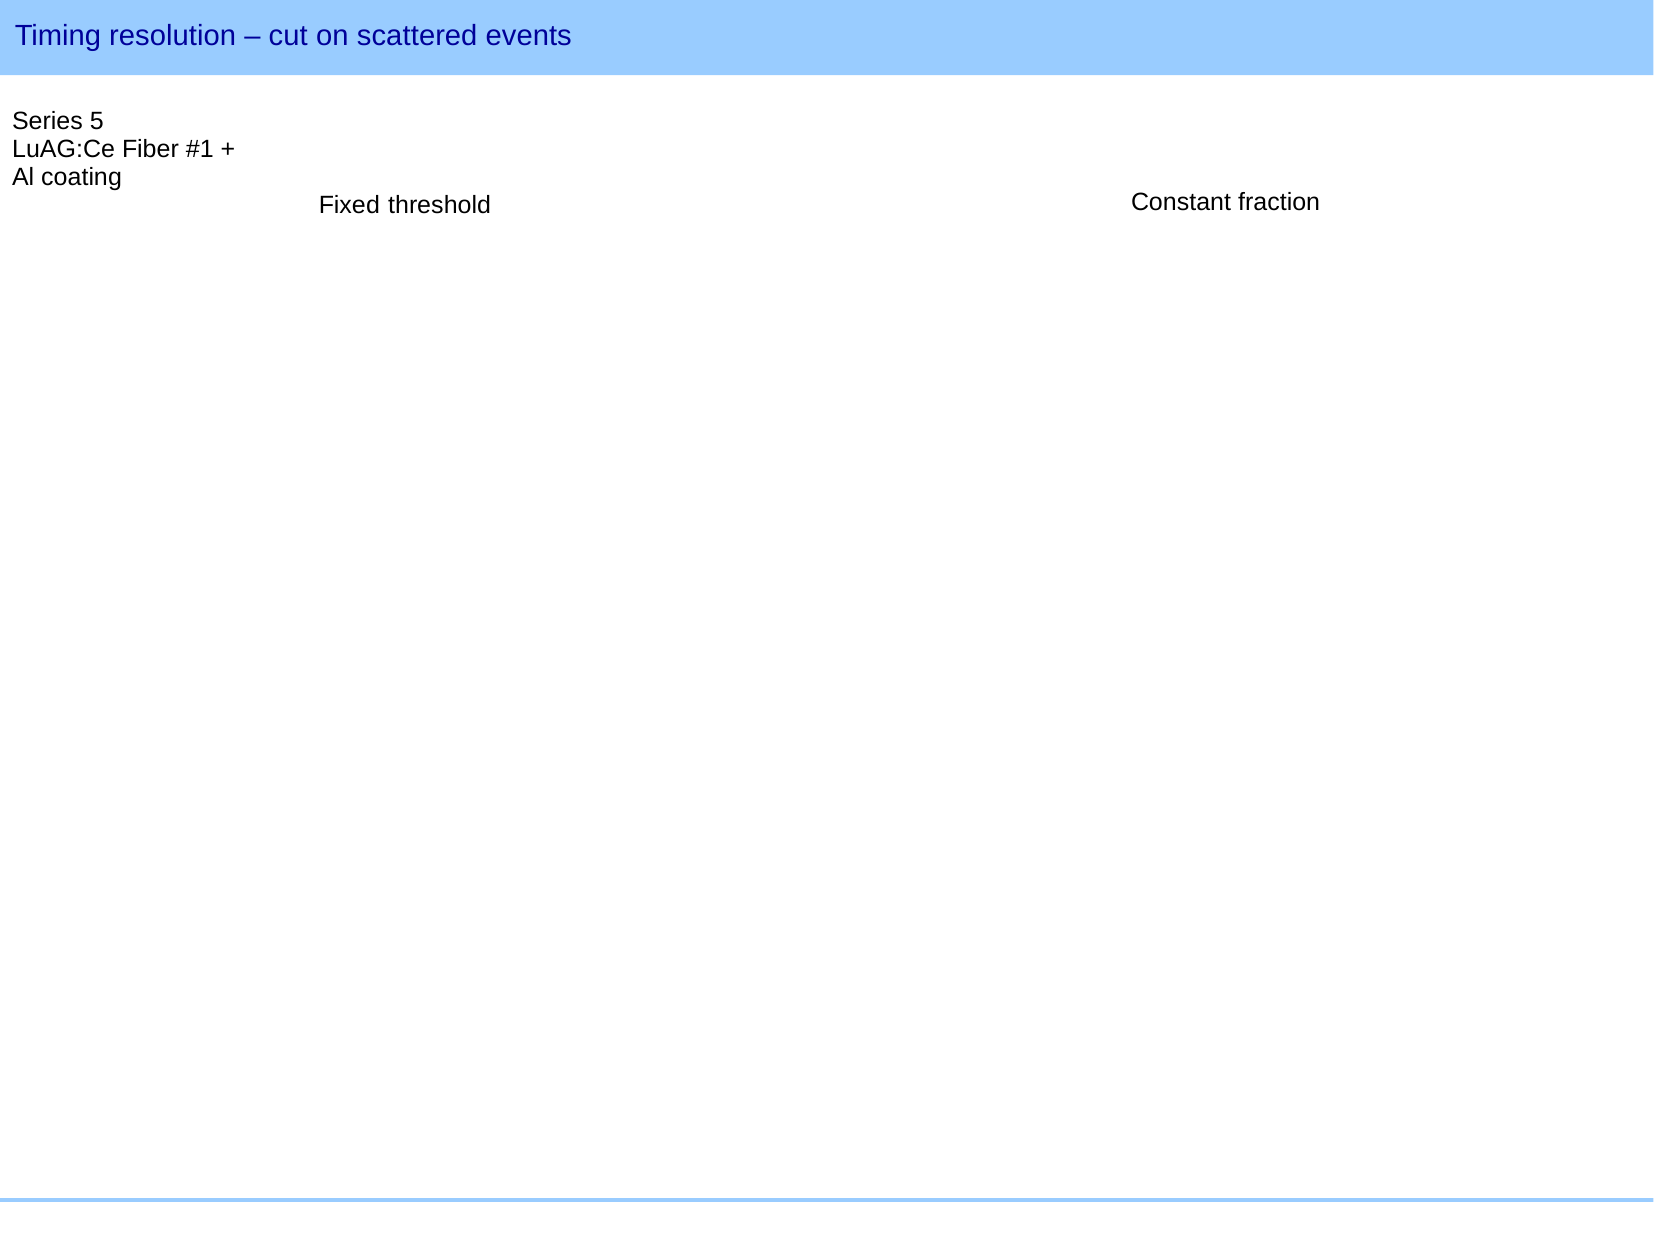

Timing resolution – cut on scattered events
Series 5
LuAG:Ce Fiber #1 +
Al coating
Fixed threshold
Constant fraction